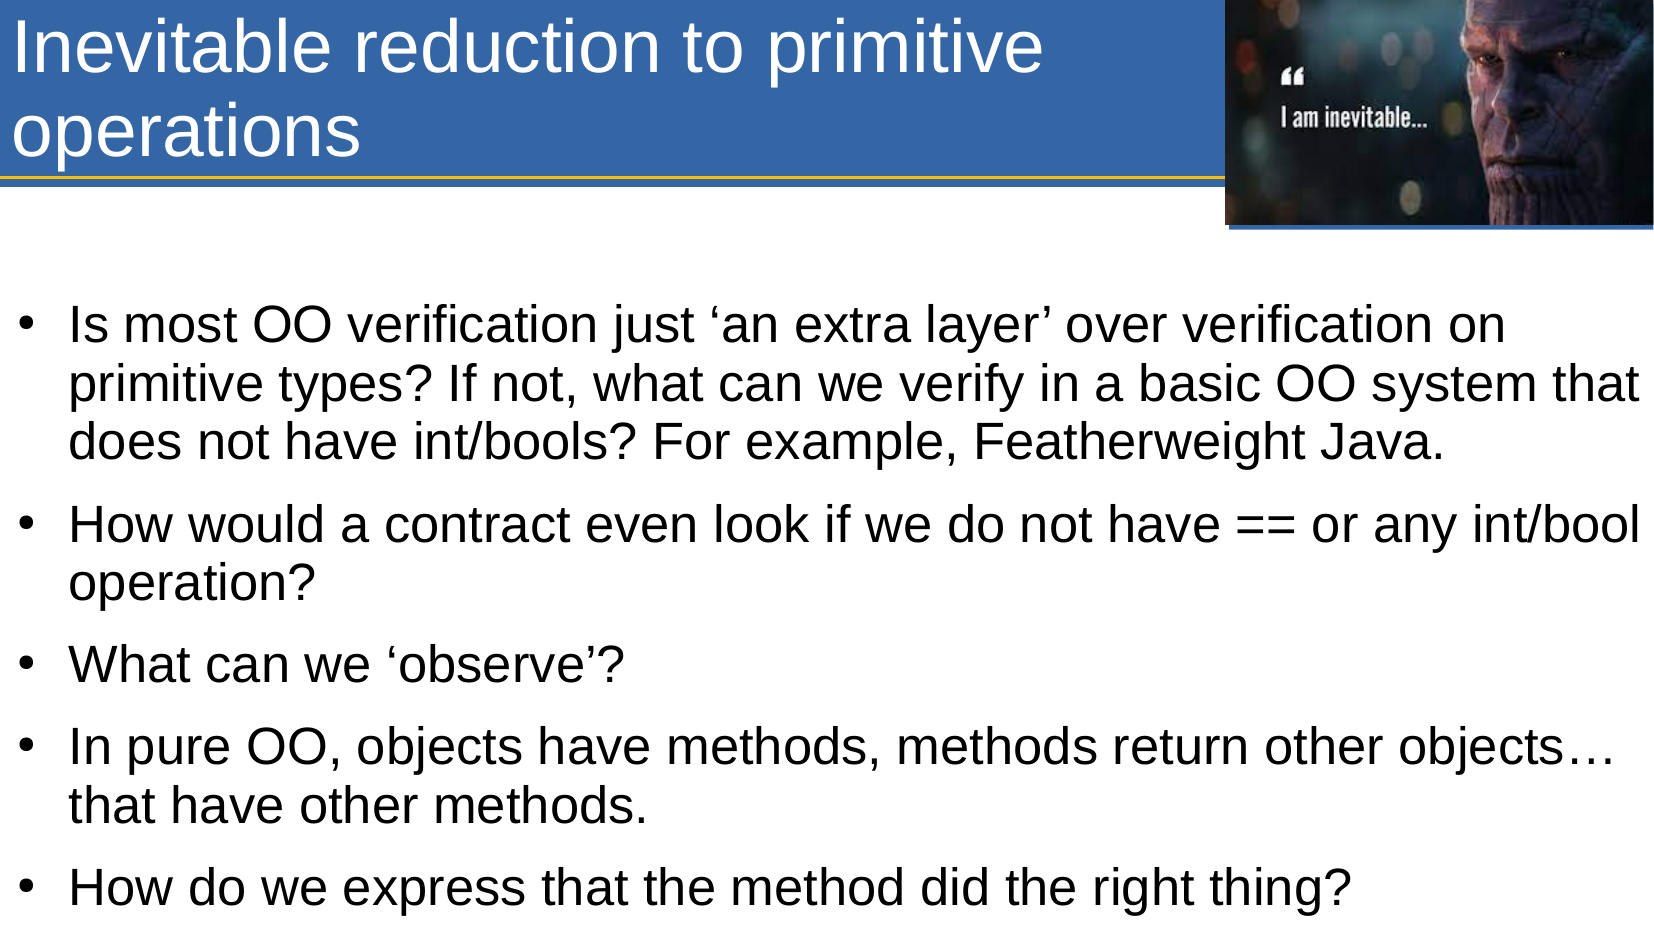

# Inevitable reduction to primitive operations
Is most OO verification just ‘an extra layer’ over verification on primitive types? If not, what can we verify in a basic OO system that does not have int/bools? For example, Featherweight Java.
How would a contract even look if we do not have == or any int/bool operation?
What can we ‘observe’?
In pure OO, objects have methods, methods return other objects… that have other methods.
How do we express that the method did the right thing?